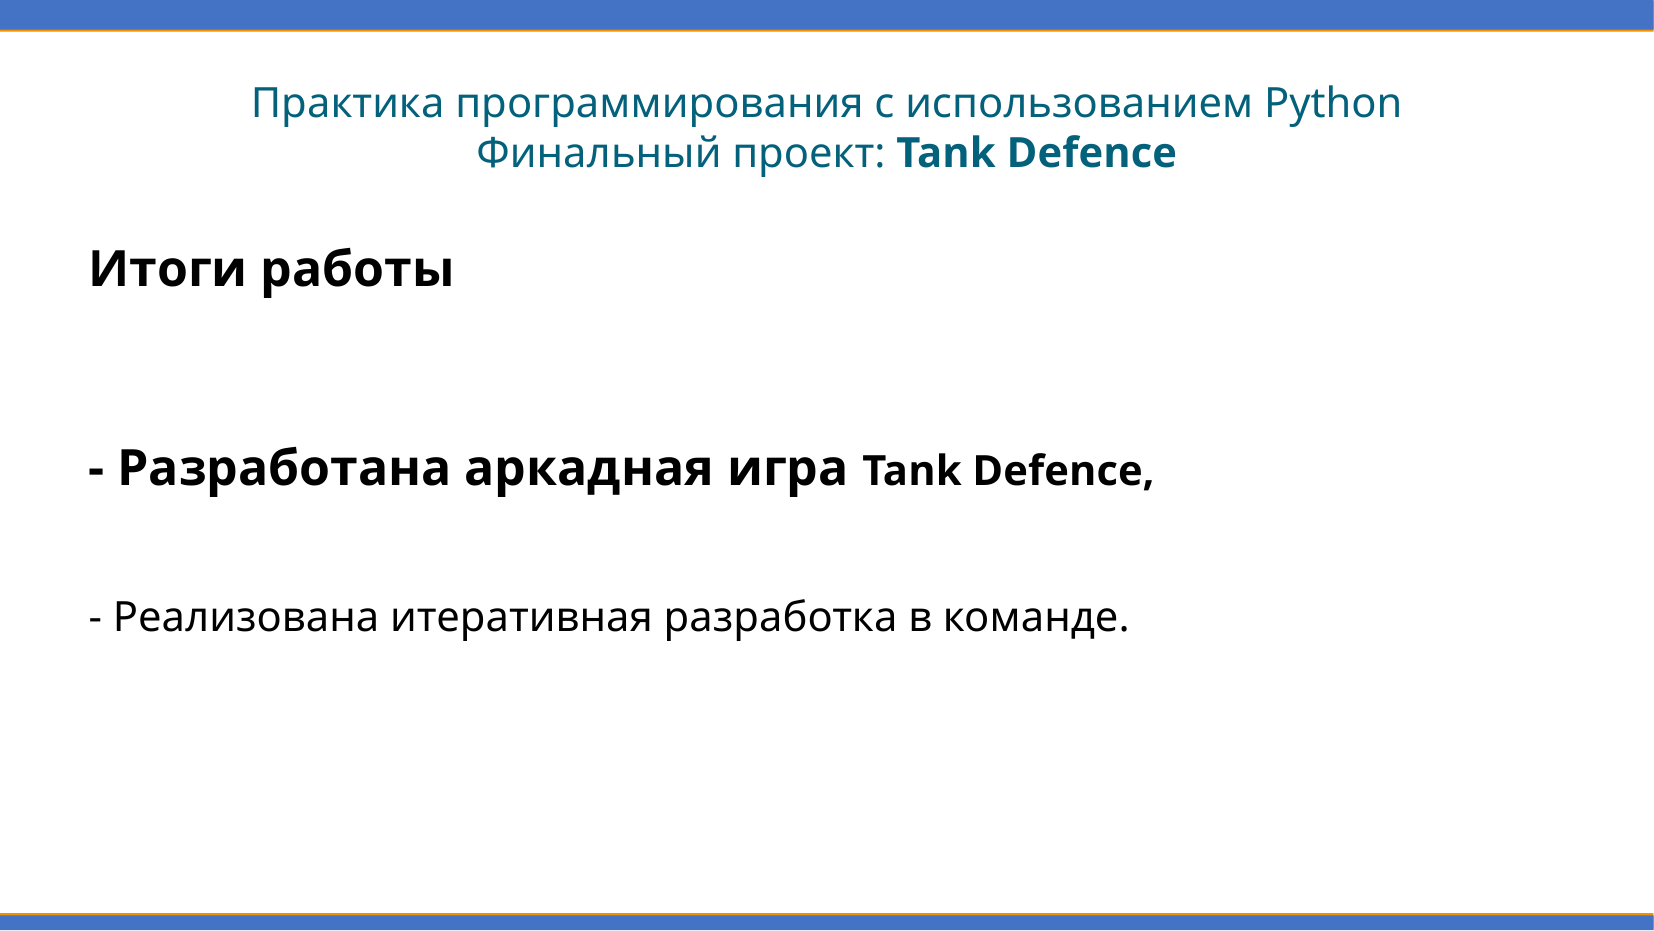

# Практика программирования с использованием Python Финальный проект: Tank Defence
Итоги работы
- Разработана аркадная игра Tank Defence,
- Реализована итеративная разработка в команде.